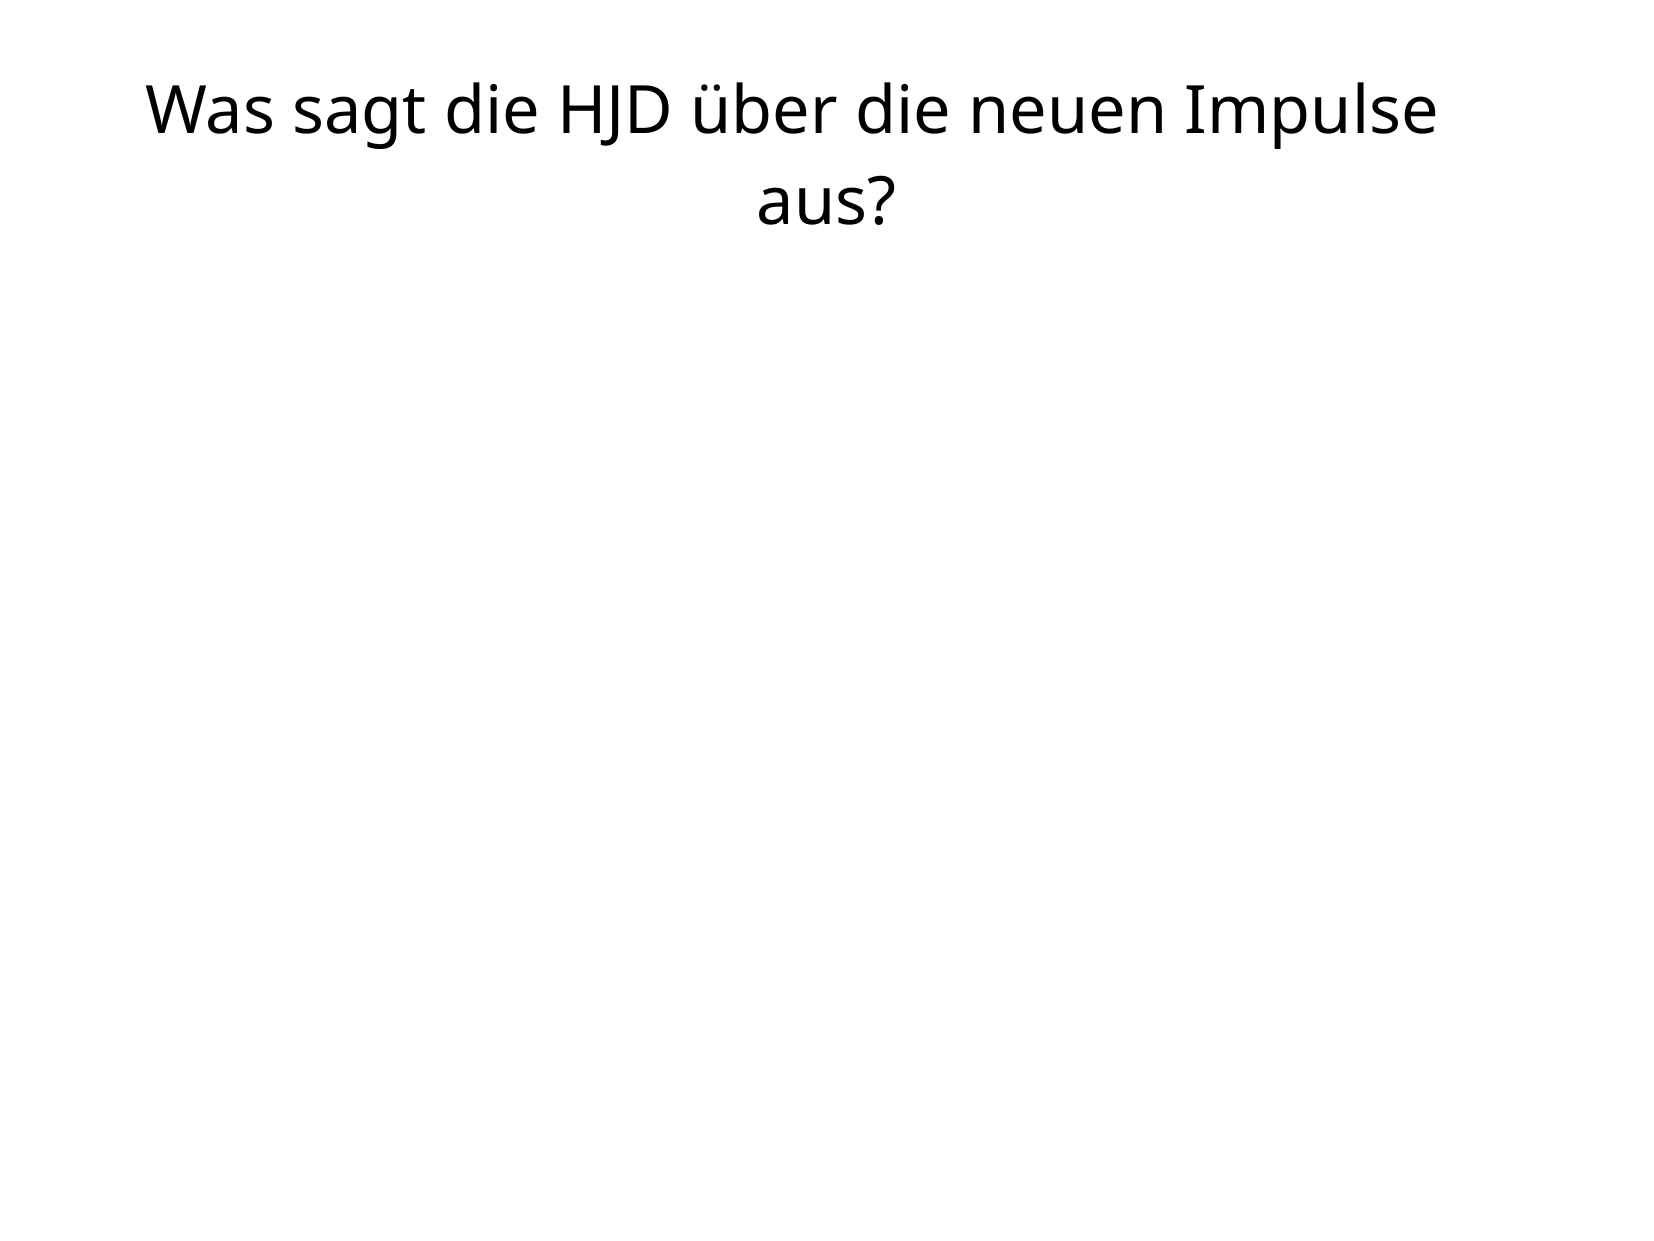

# Was sagt die HJD über die neuen Impulse 	 aus?